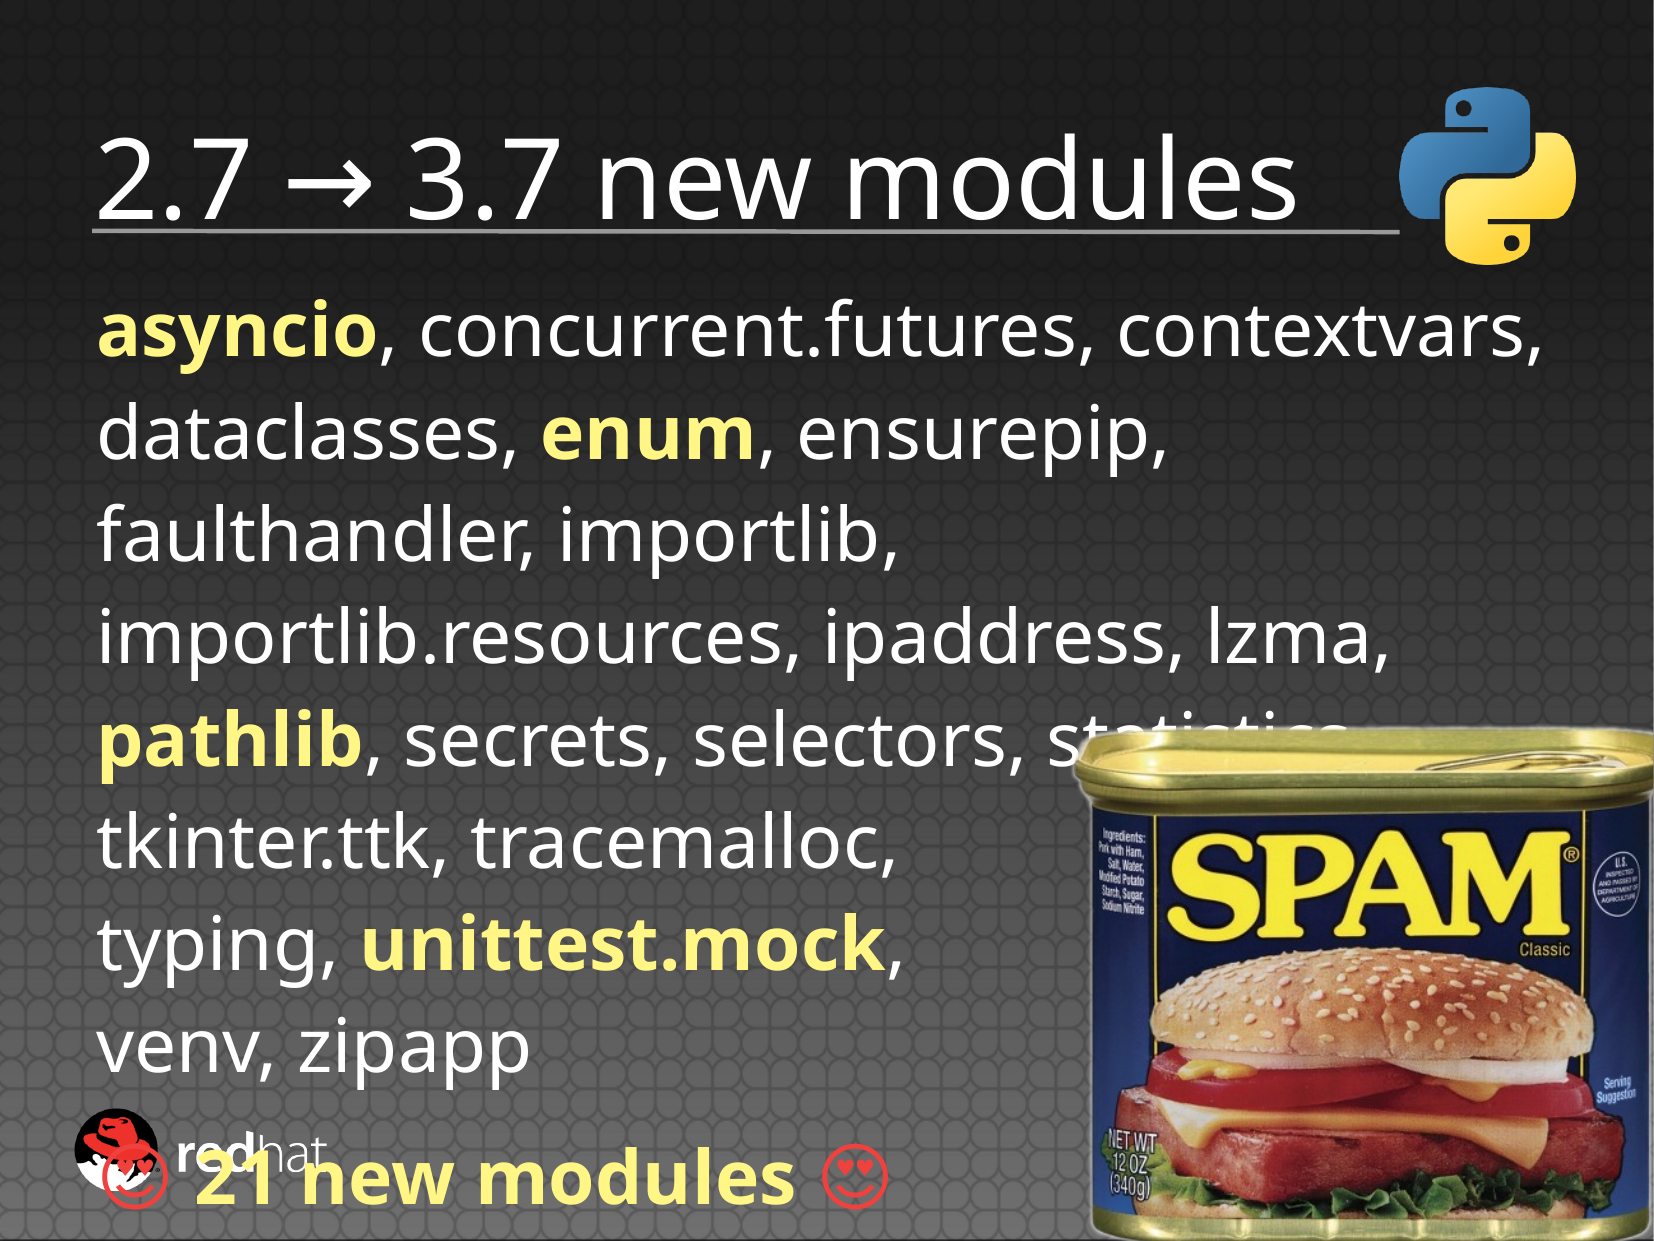

2.7 → 3.7 new modules
# asyncio, concurrent.futures, contextvars, dataclasses, enum, ensurepip, faulthandler, importlib, importlib.resources, ipaddress, lzma, pathlib, secrets, selectors, statistics, tkinter.ttk, tracemalloc, typing, unittest.mock, venv, zipapp
😍 21 new modules 😍